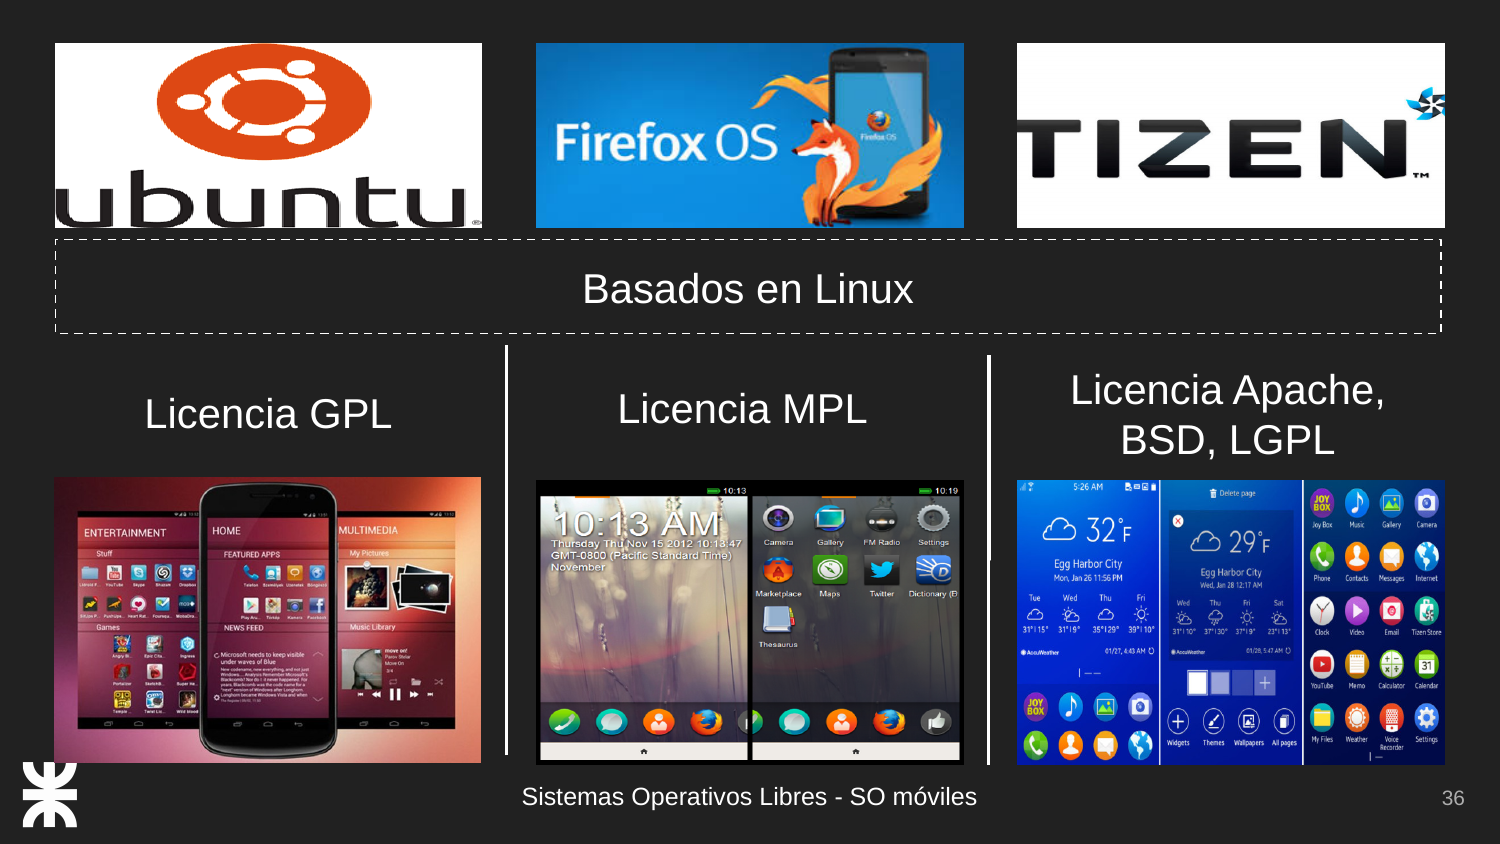

Basados en Linux
Licencia MPL
Licencia GPL
Licencia Apache, BSD, LGPL
# Sistemas Operativos Libres - SO móviles